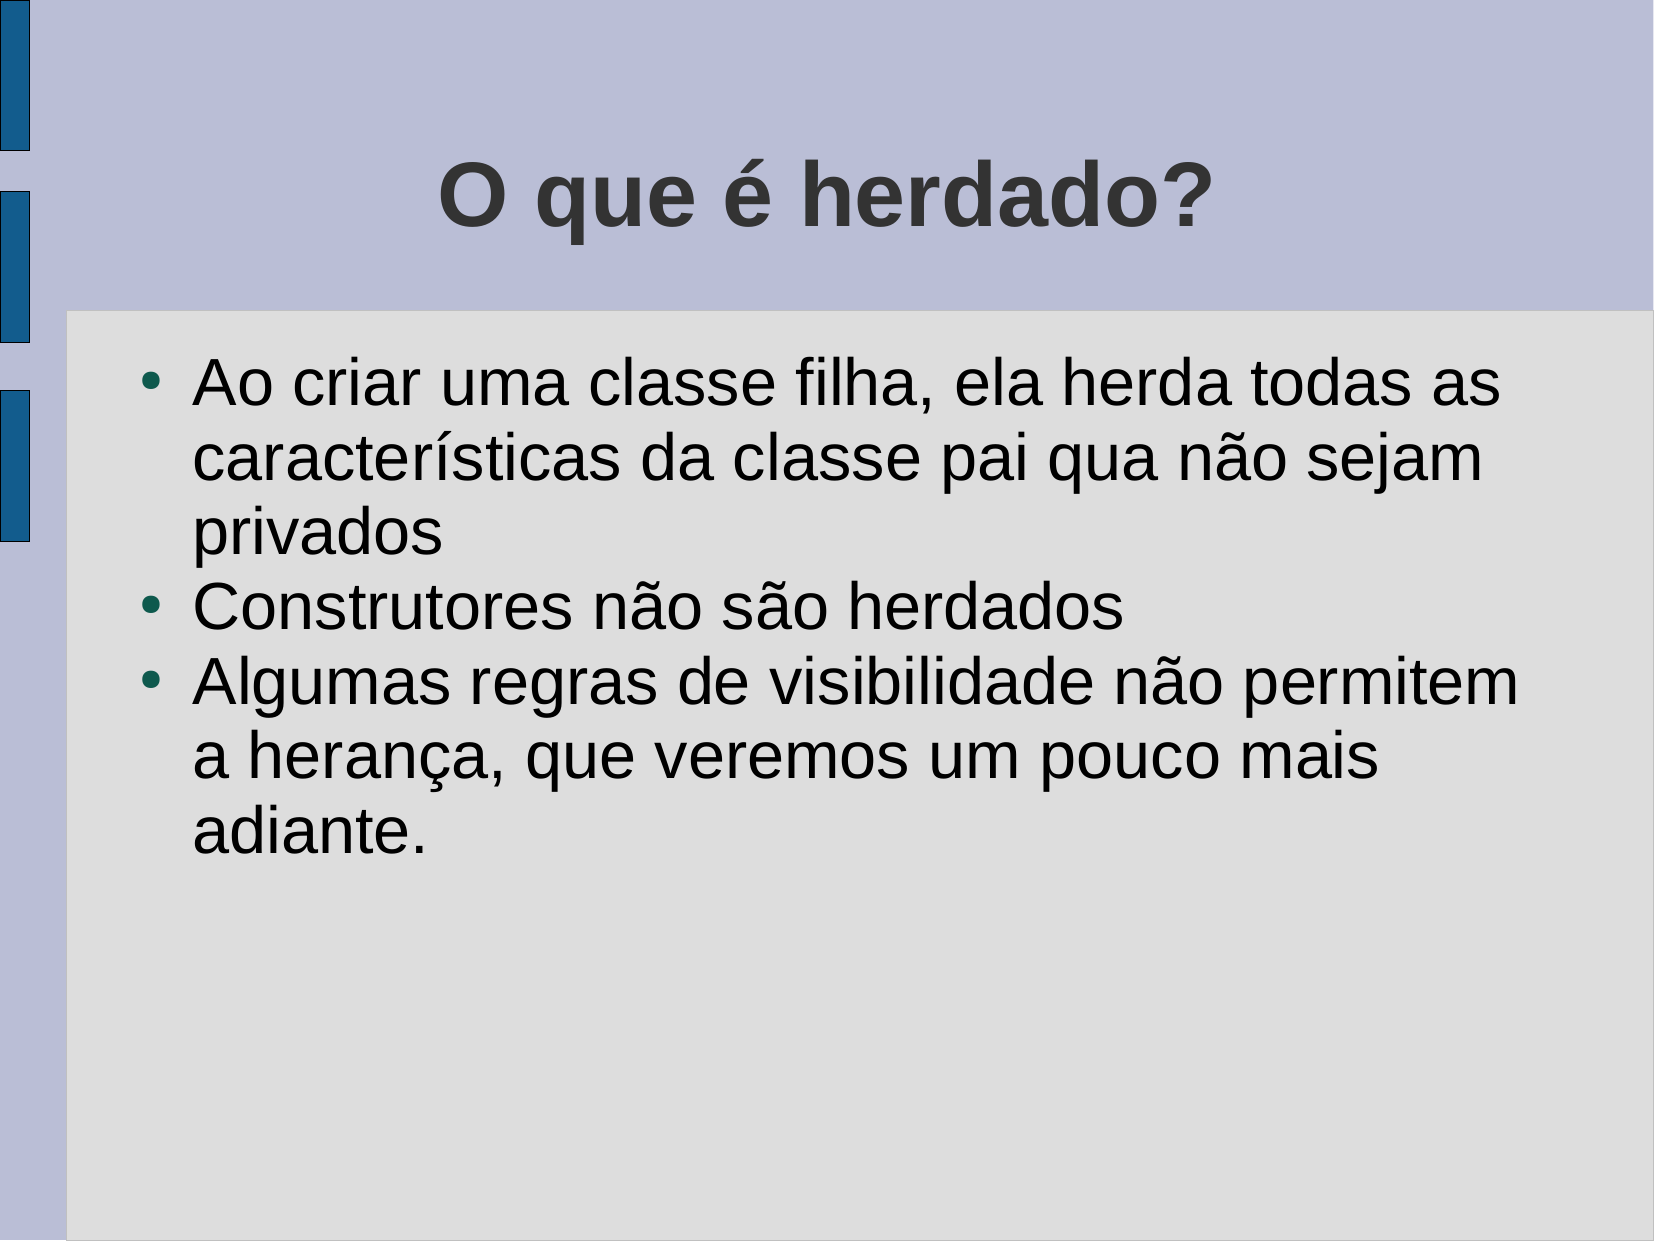

# O que é herdado?
Ao criar uma classe filha, ela herda todas as características da classe pai qua não sejam privados
Construtores não são herdados
Algumas regras de visibilidade não permitem a herança, que veremos um pouco mais adiante.